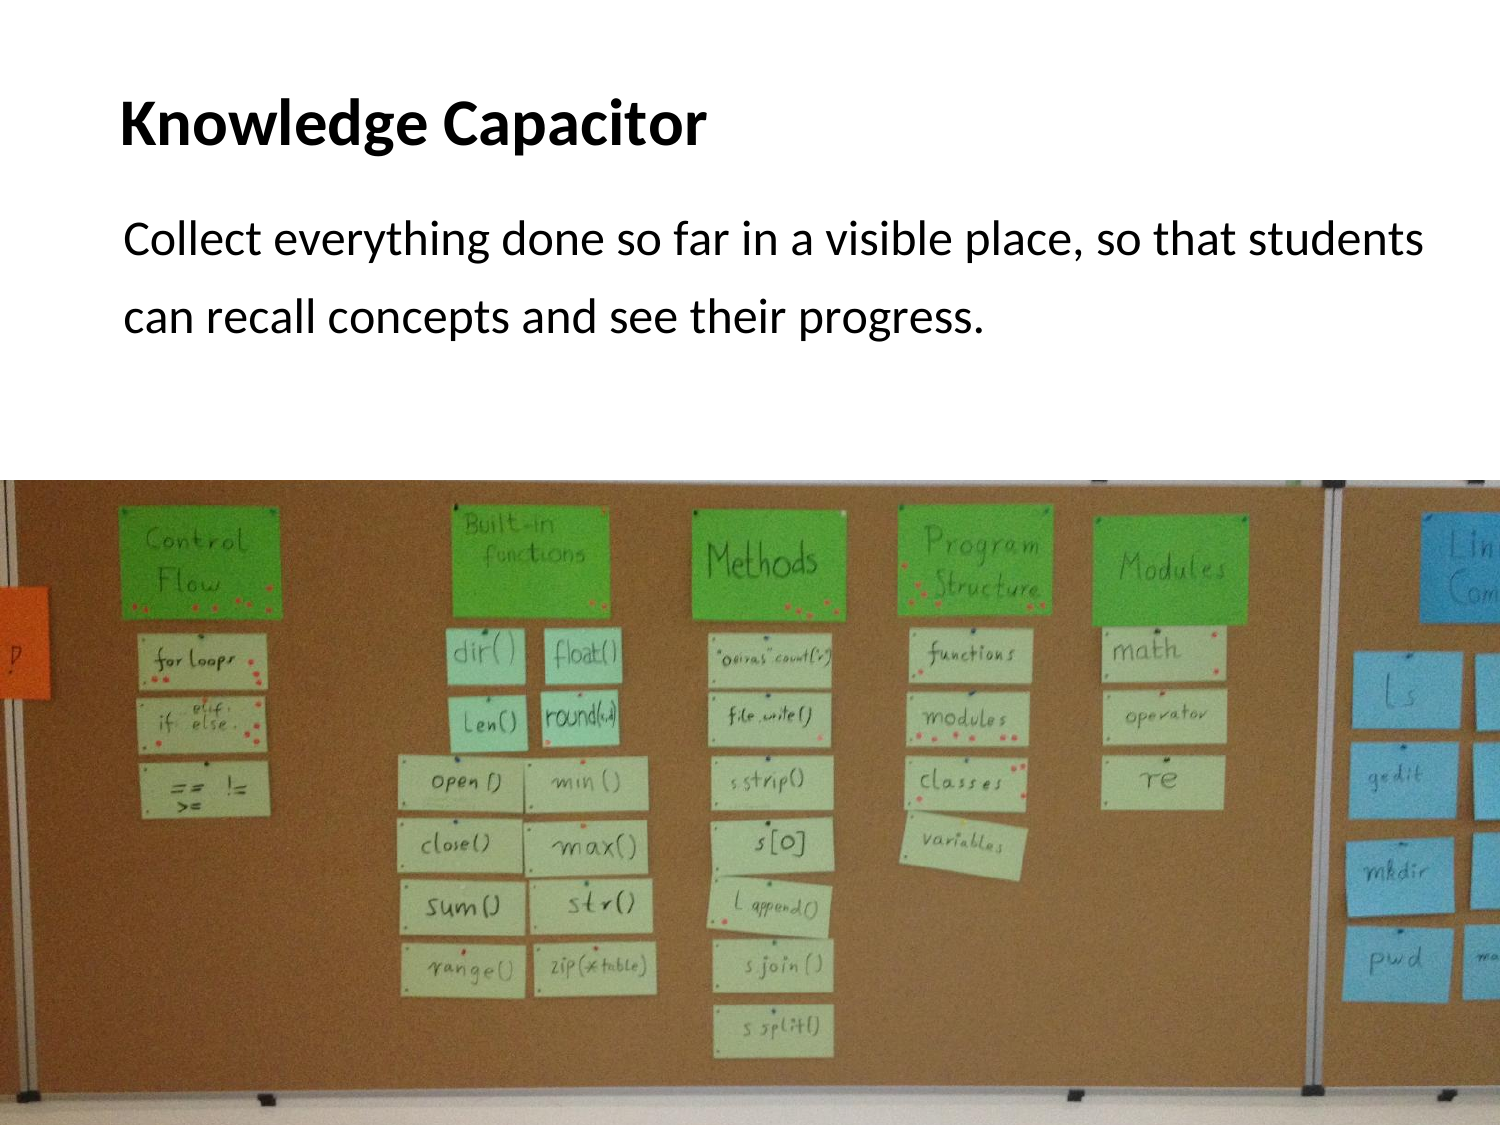

Knowledge Capacitor
Collect everything done so far in a visible place, so that students can recall concepts and see their progress.